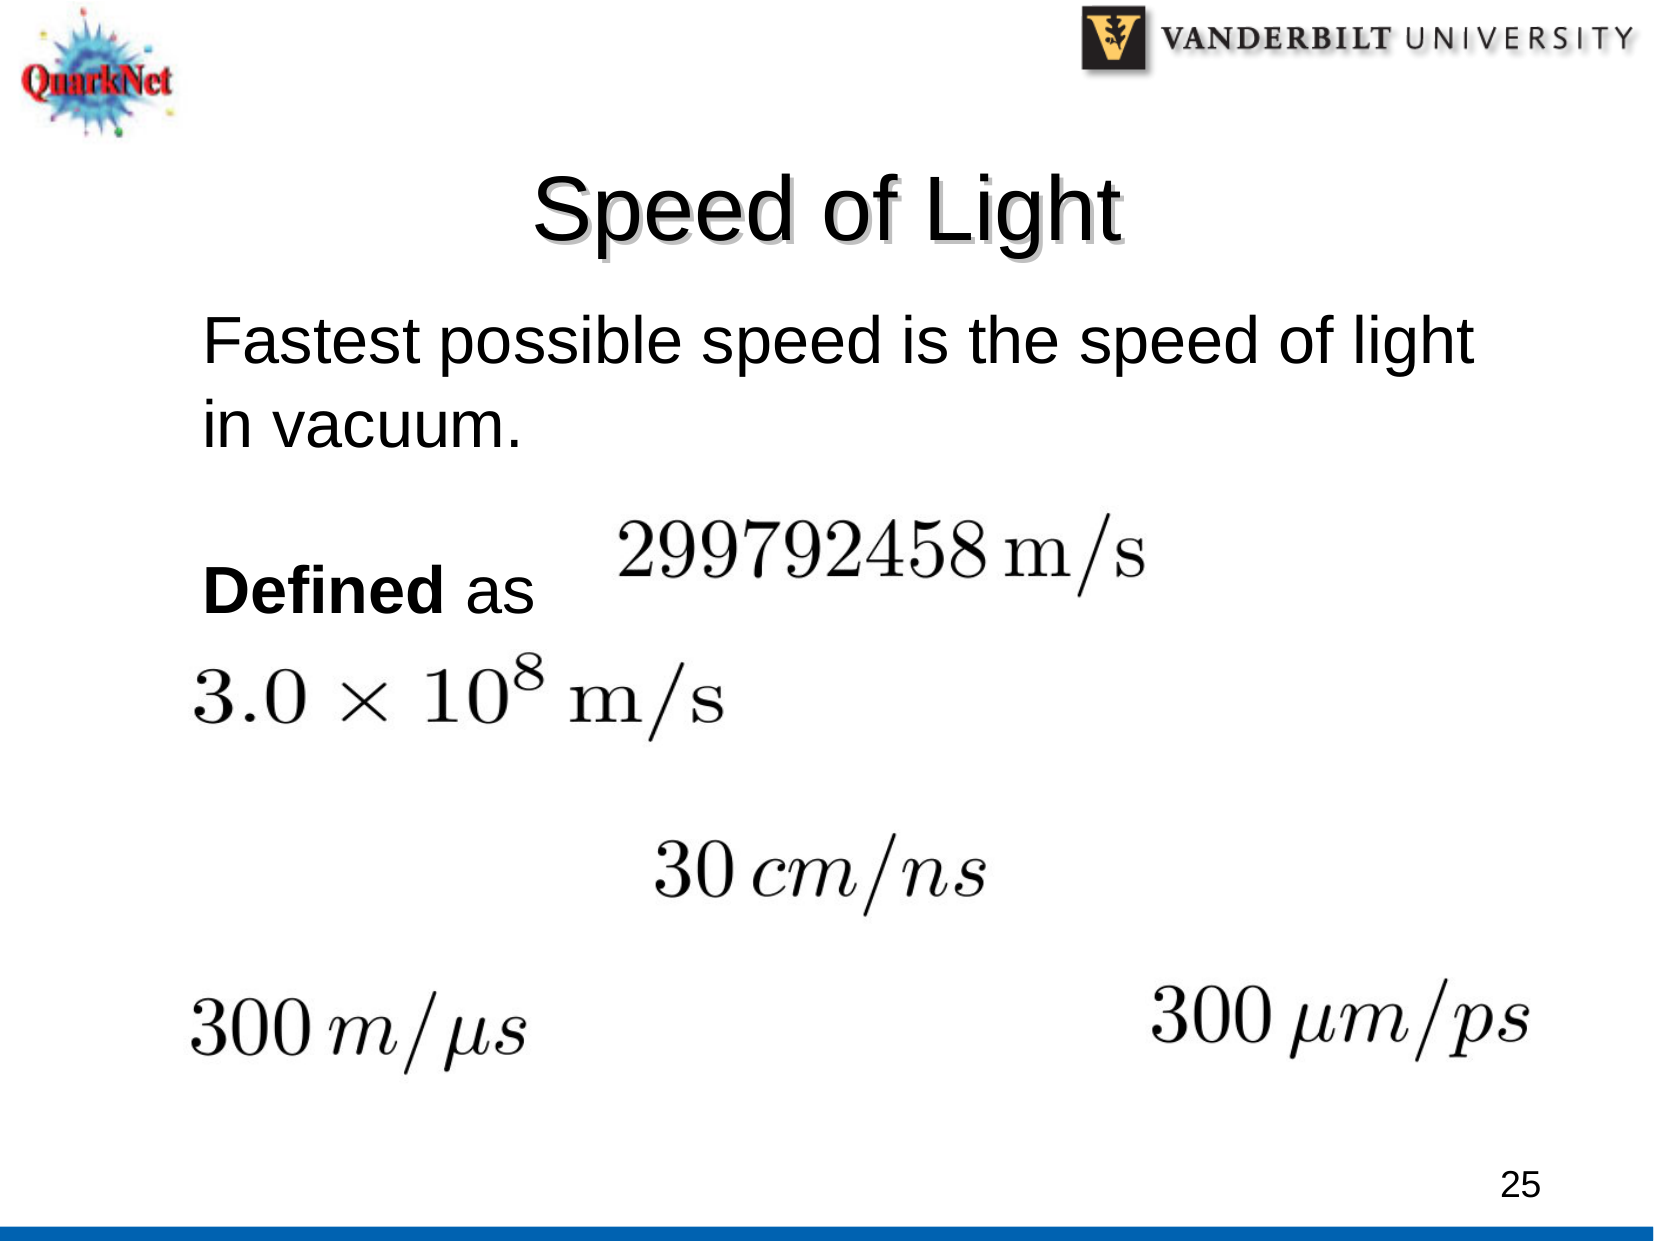

# Speed of Light
Fastest possible speed is the speed of light
in vacuum.
Defined as
25